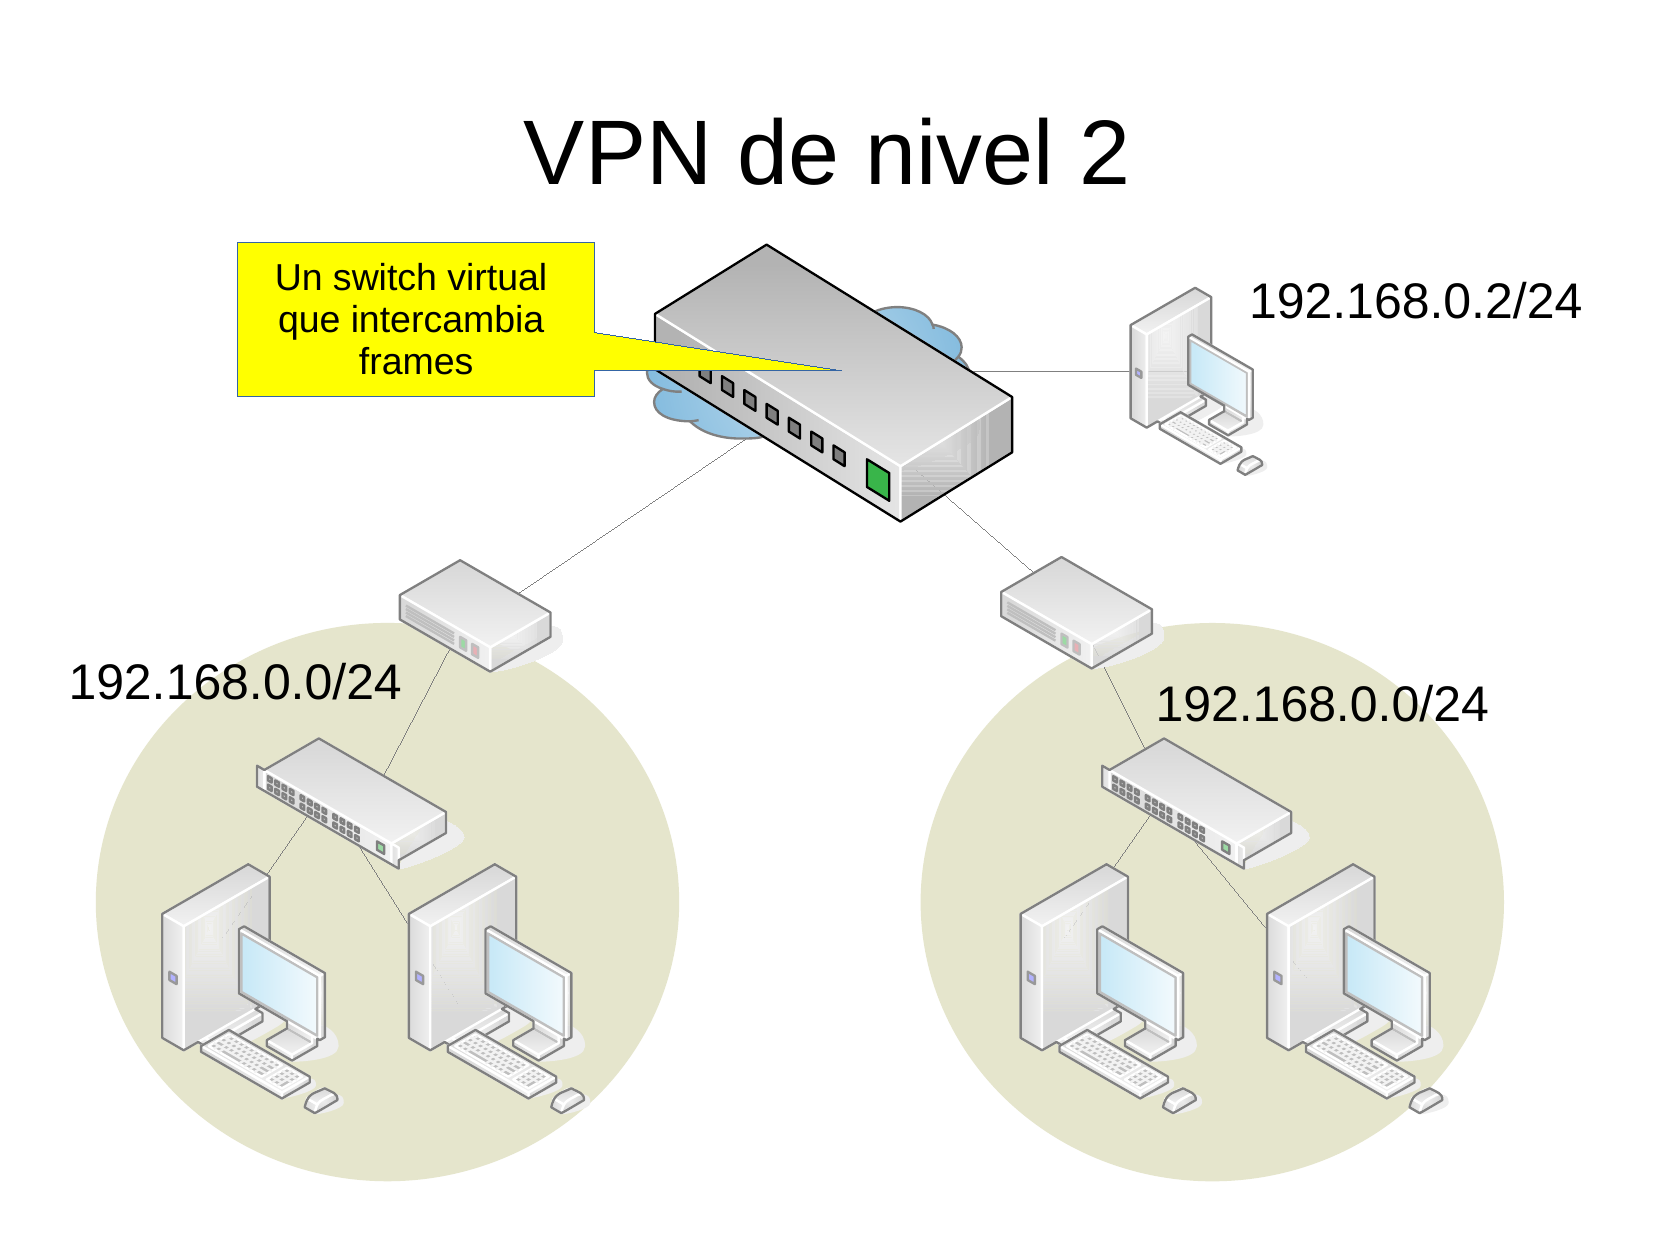

# VPN de nivel 2
Un switch virtual
que intercambia
frames
192.168.0.2/24
192.168.0.0/24
192.168.0.0/24